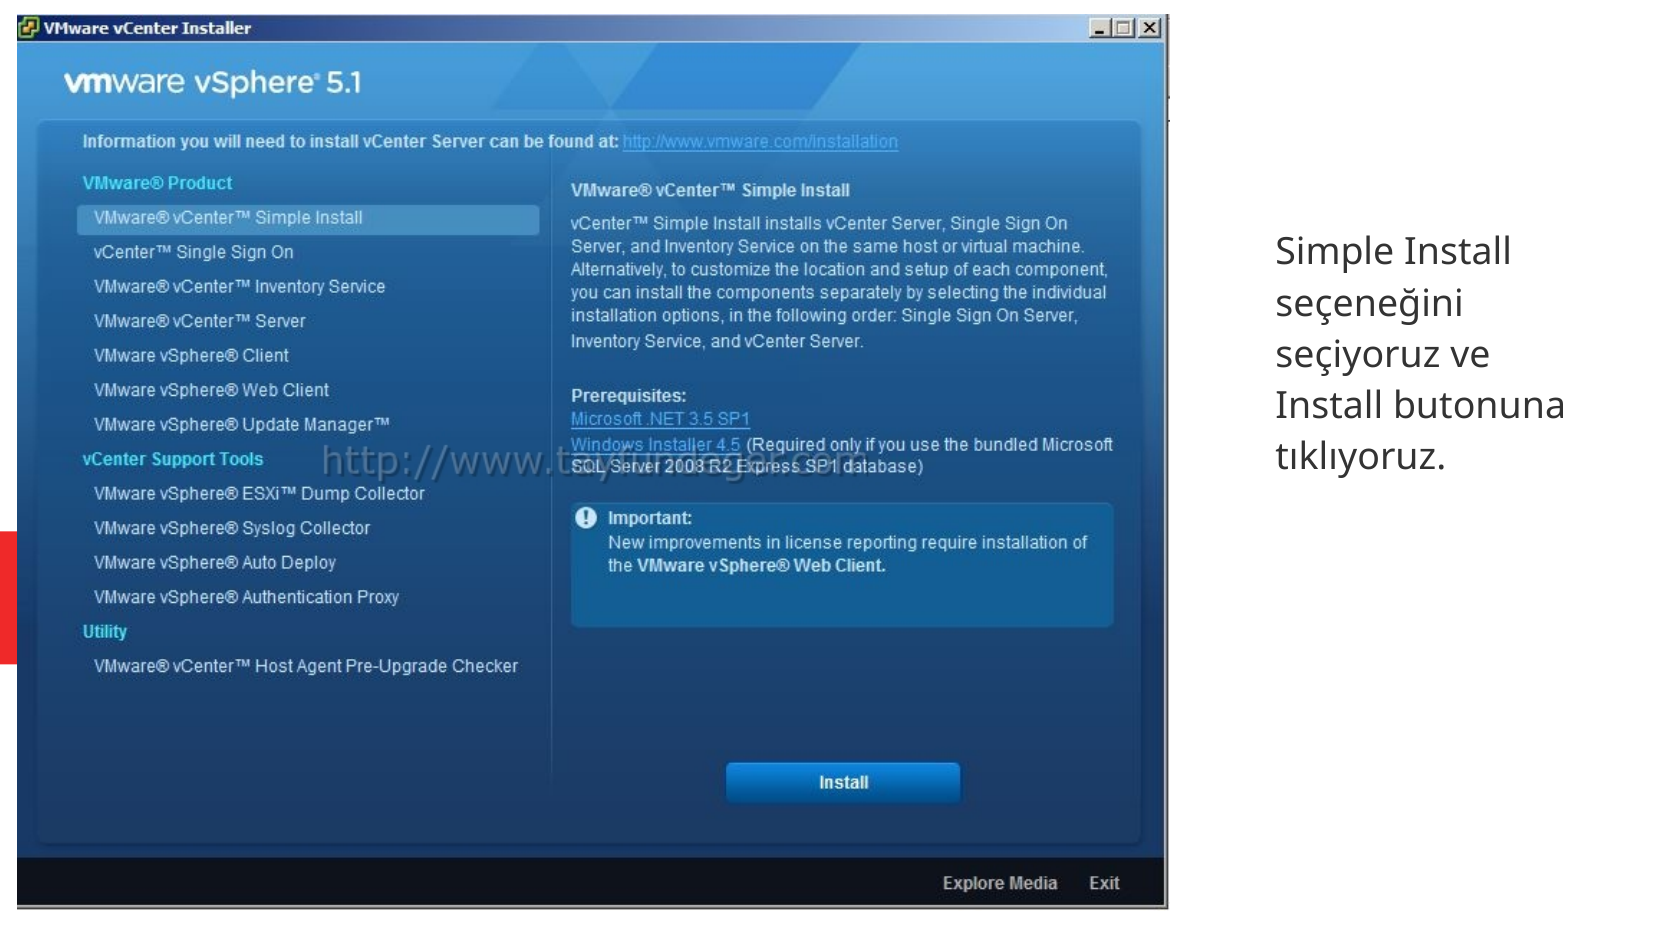

#
Simple Install seçeneğini seçiyoruz ve Install butonuna tıklıyoruz.